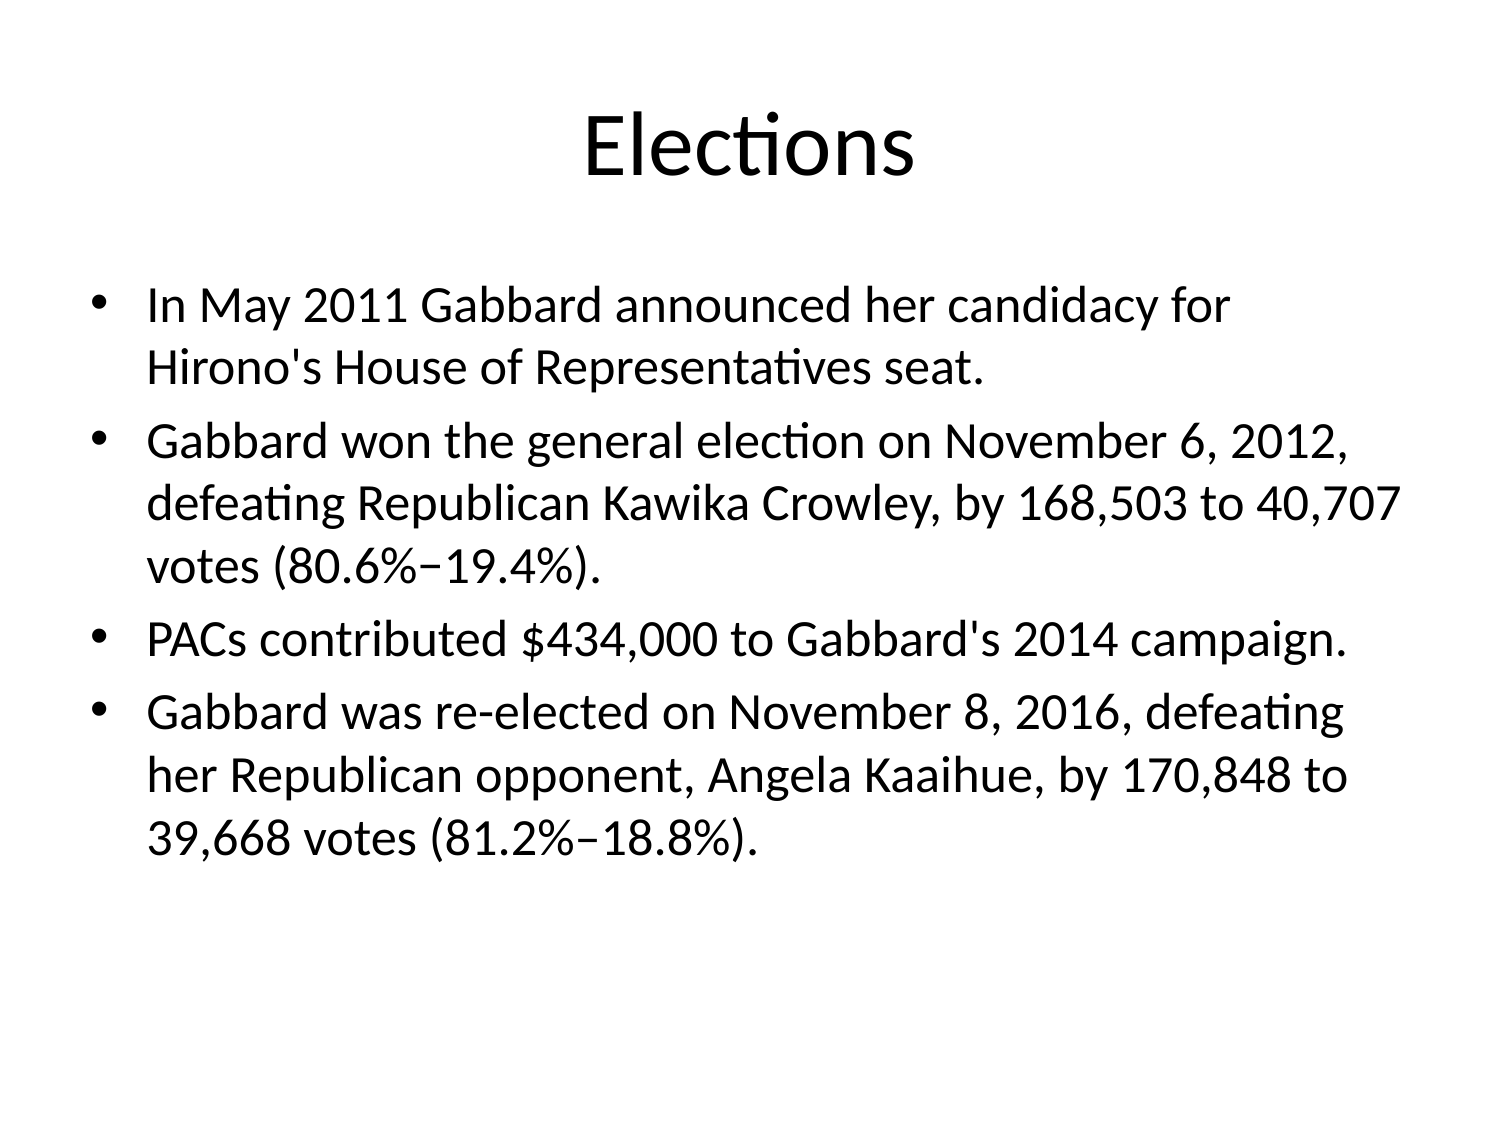

# Elections
In May 2011 Gabbard announced her candidacy for Hirono's House of Representatives seat.
Gabbard won the general election on November 6, 2012, defeating Republican Kawika Crowley, by 168,503 to 40,707 votes (80.6%−19.4%).
PACs contributed $434,000 to Gabbard's 2014 campaign.
Gabbard was re-elected on November 8, 2016, defeating her Republican opponent, Angela Kaaihue, by 170,848 to 39,668 votes (81.2%–18.8%).